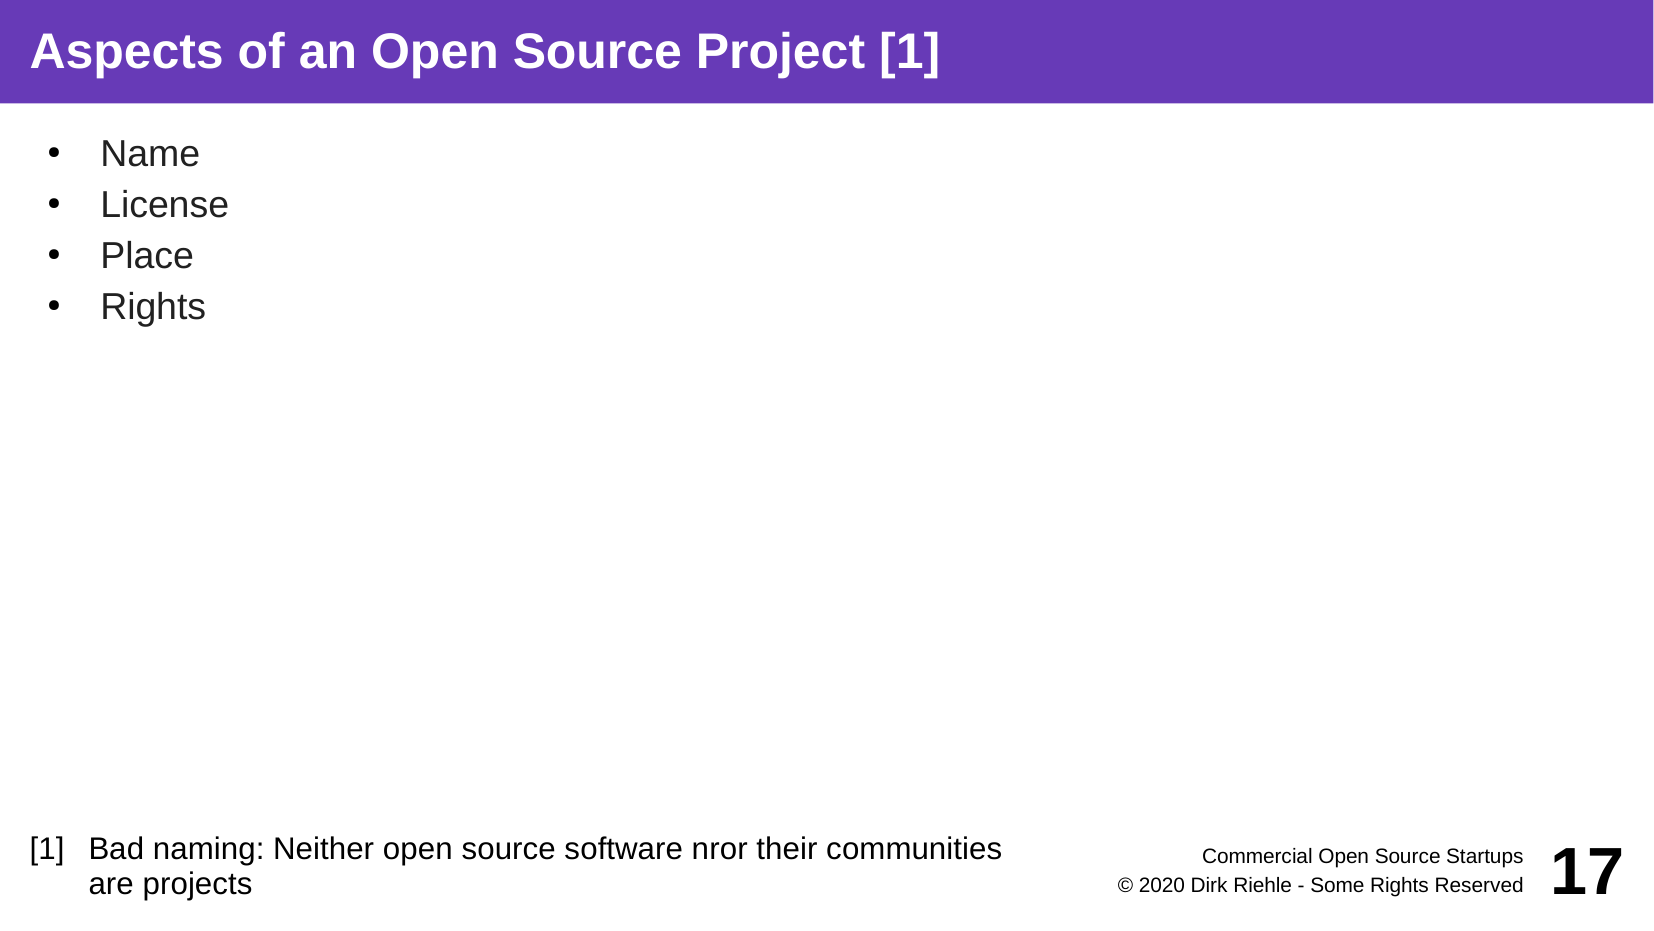

# Aspects of an Open Source Project [1]
Name
License
Place
Rights
[1]	Bad naming: Neither open source software nror their communities
are projects
Commercial Open Source Startups
17
© 2020 Dirk Riehle - Some Rights Reserved